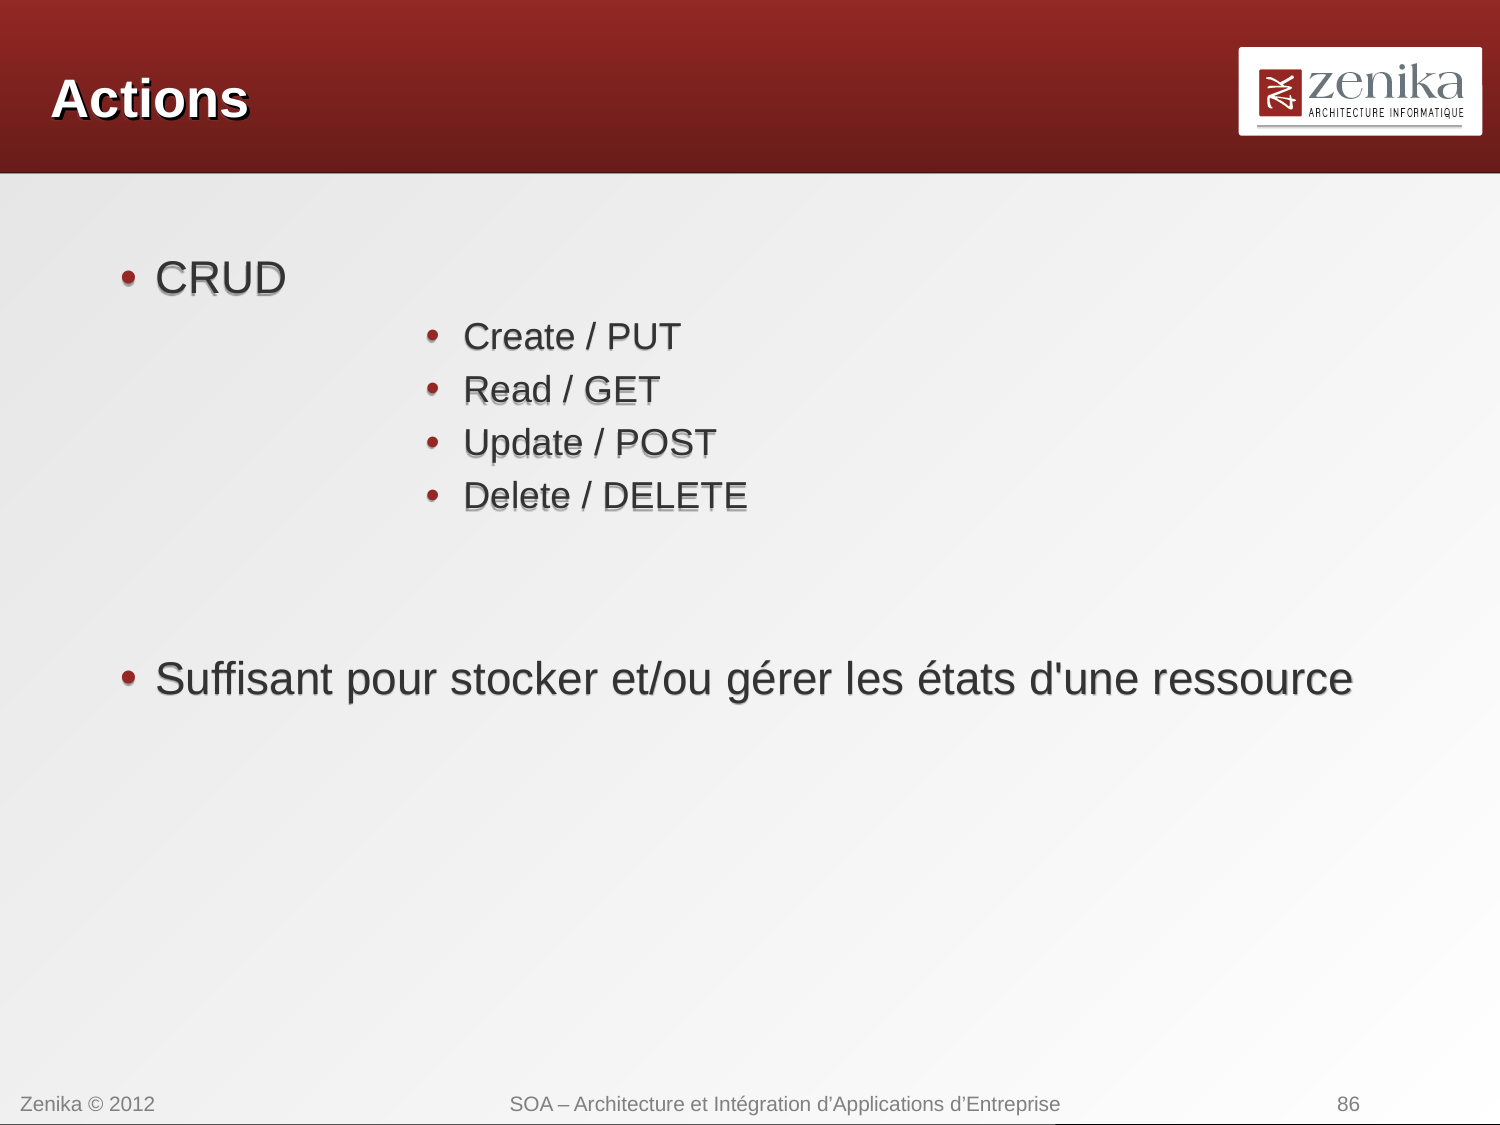

# Actions
CRUD
Create / PUT
Read / GET
Update / POST
Delete / DELETE
Suffisant pour stocker et/ou gérer les états d'une ressource